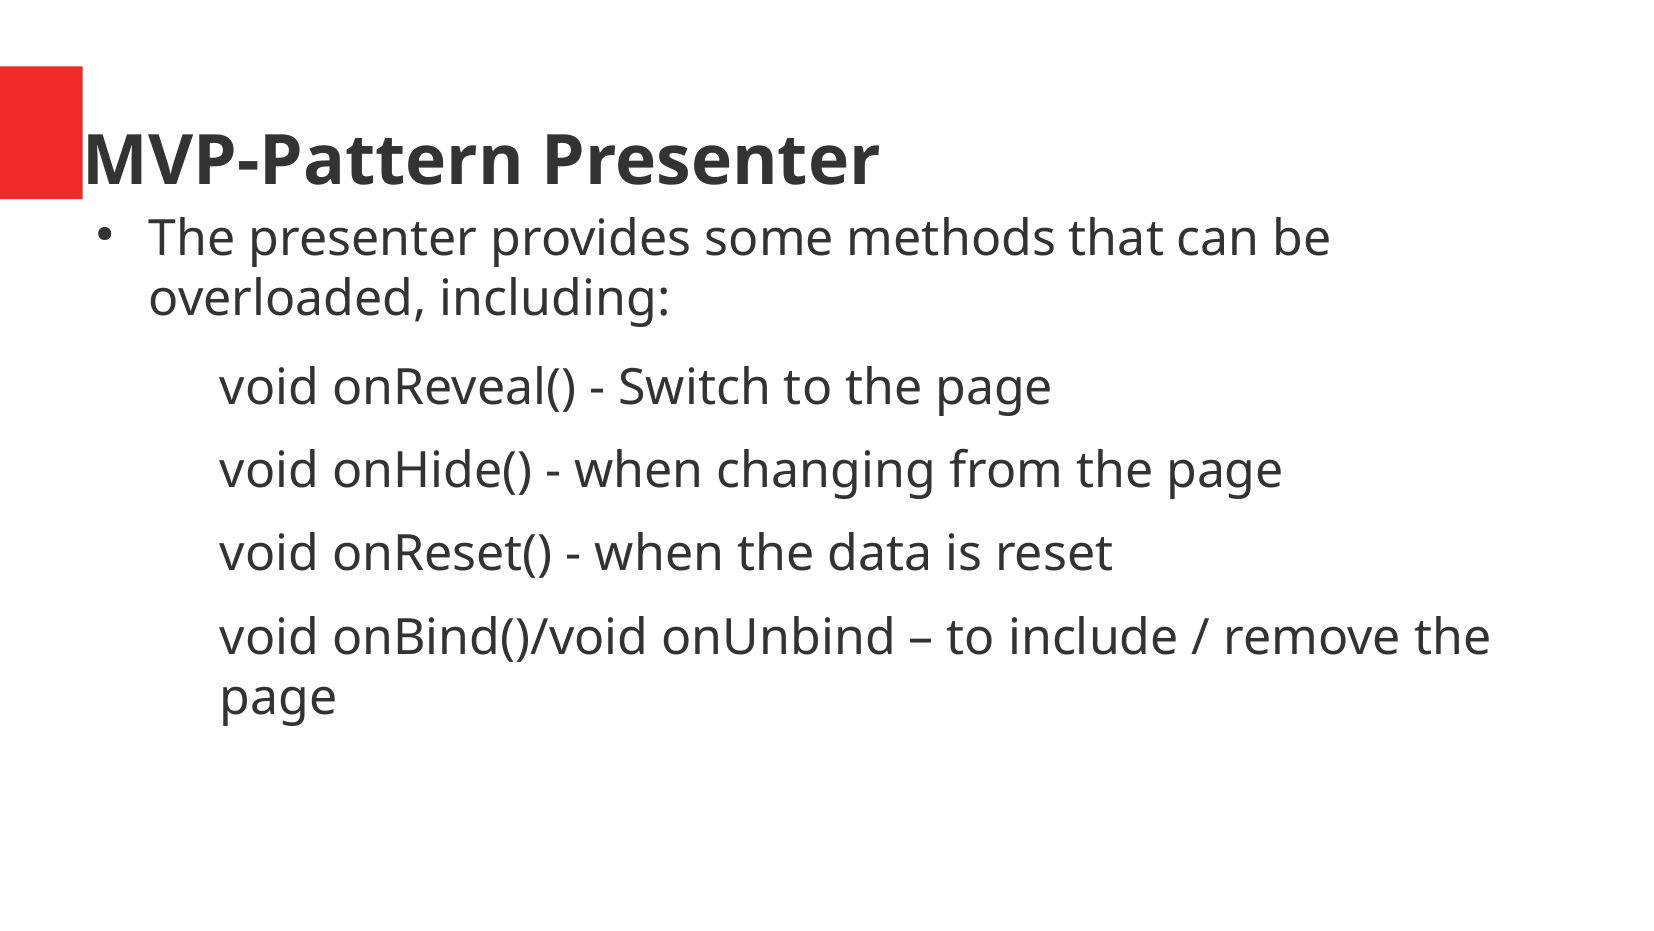

# MVP-Pattern Presenter
The presenter provides some methods that can be overloaded, including:
void onReveal() - Switch to the page
void onHide() - when changing from the page
void onReset() - when the data is reset
void onBind()/void onUnbind – to include / remove the page